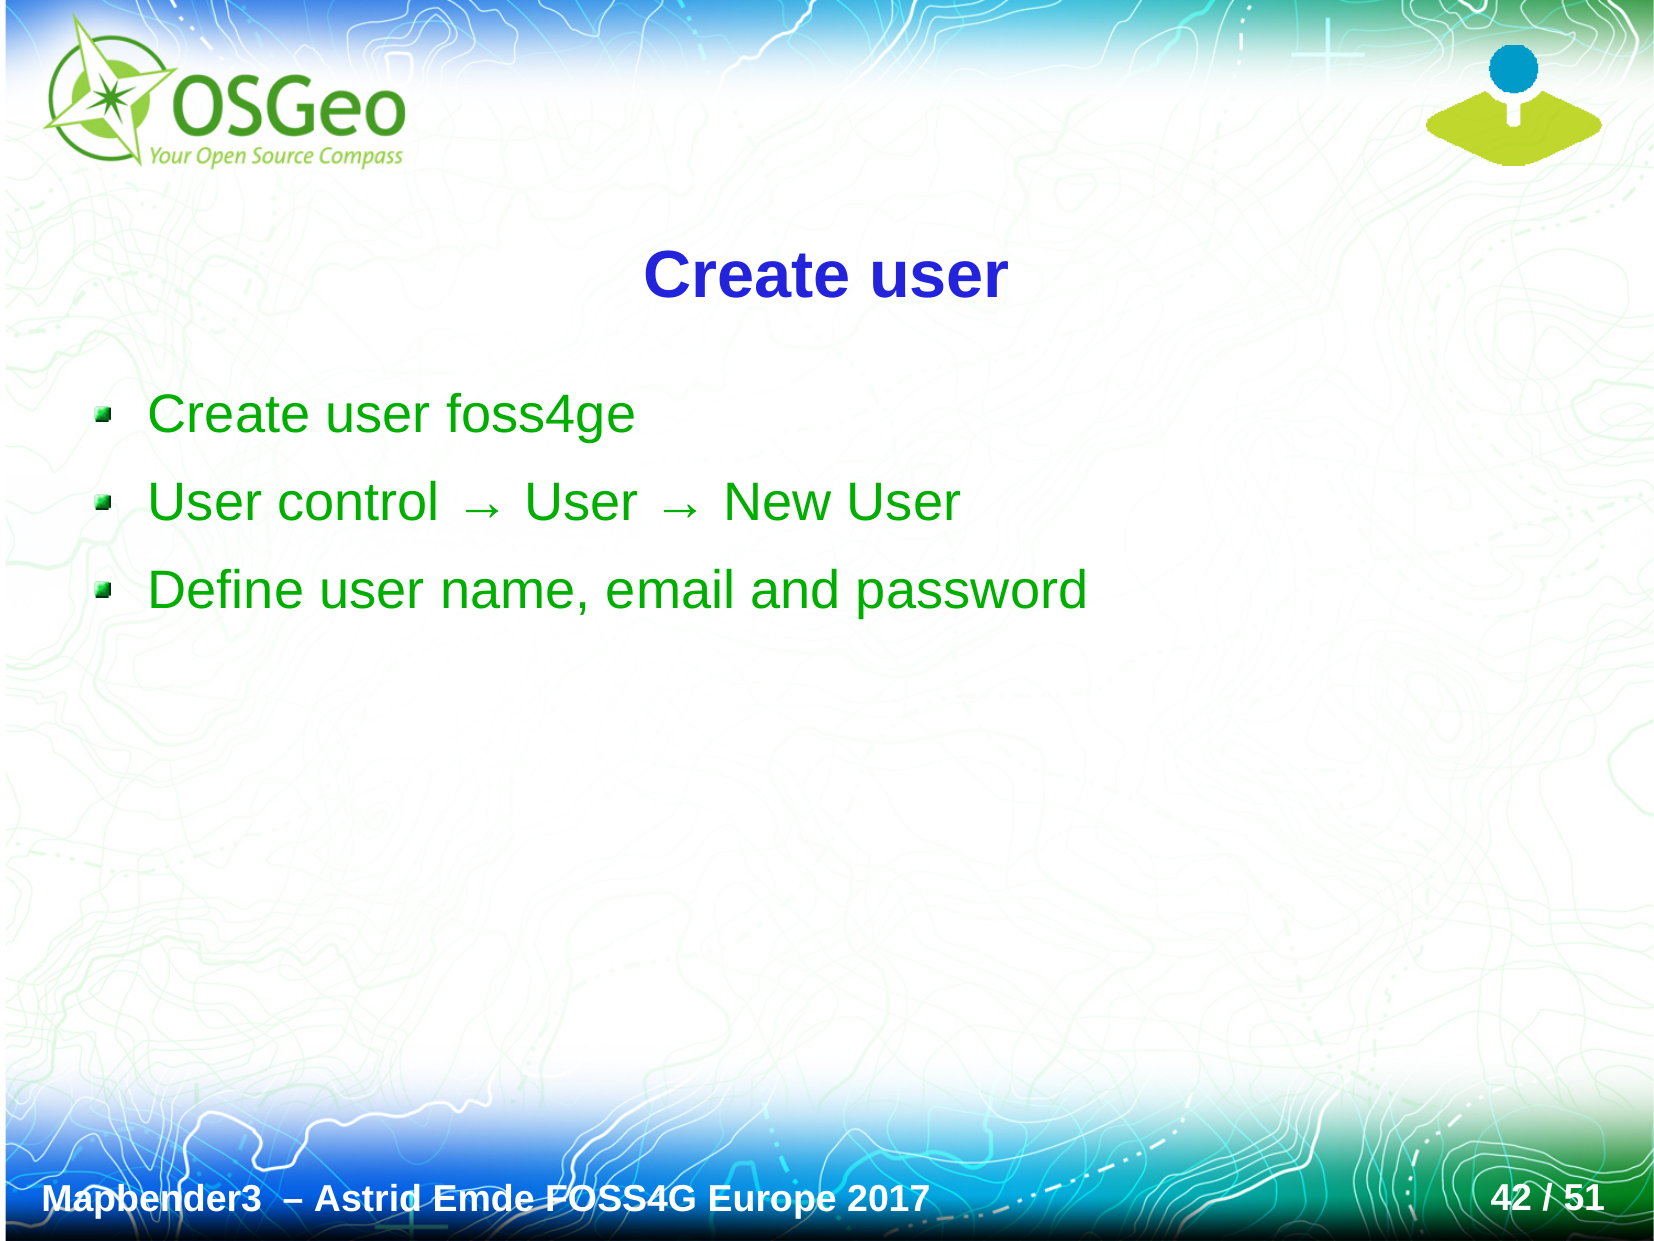

# Create user
Create user foss4ge
User control → User → New User
Define user name, email and password